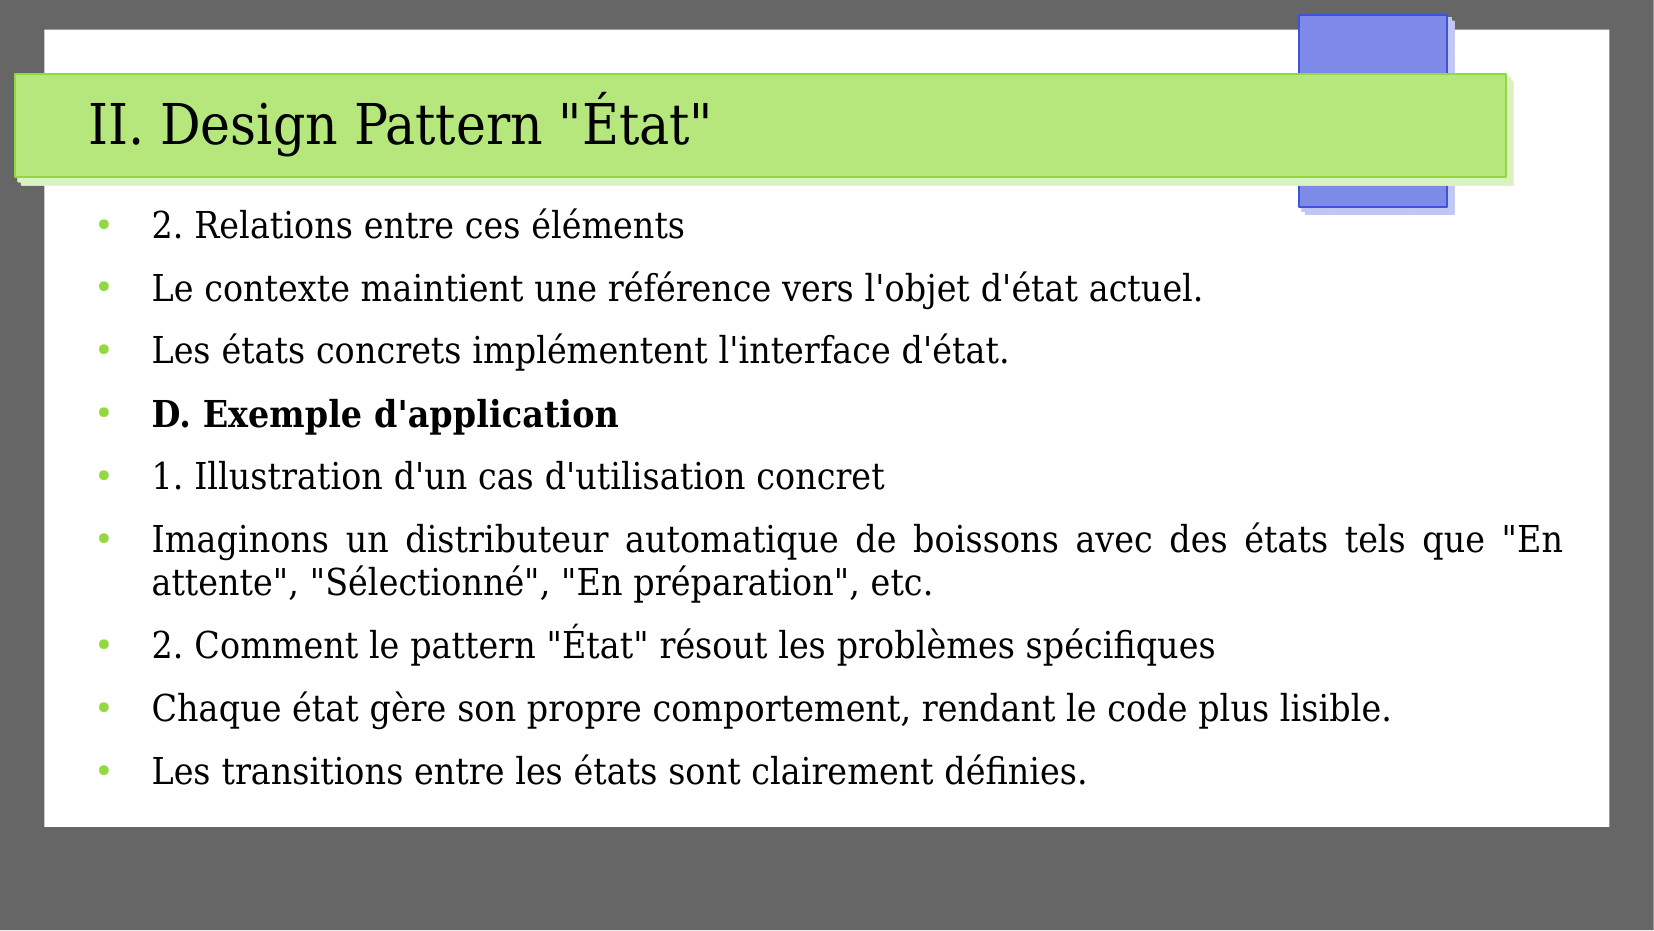

# II. Design Pattern "État"
2. Relations entre ces éléments
Le contexte maintient une référence vers l'objet d'état actuel.
Les états concrets implémentent l'interface d'état.
D. Exemple d'application
1. Illustration d'un cas d'utilisation concret
Imaginons un distributeur automatique de boissons avec des états tels que "En attente", "Sélectionné", "En préparation", etc.
2. Comment le pattern "État" résout les problèmes spécifiques
Chaque état gère son propre comportement, rendant le code plus lisible.
Les transitions entre les états sont clairement définies.